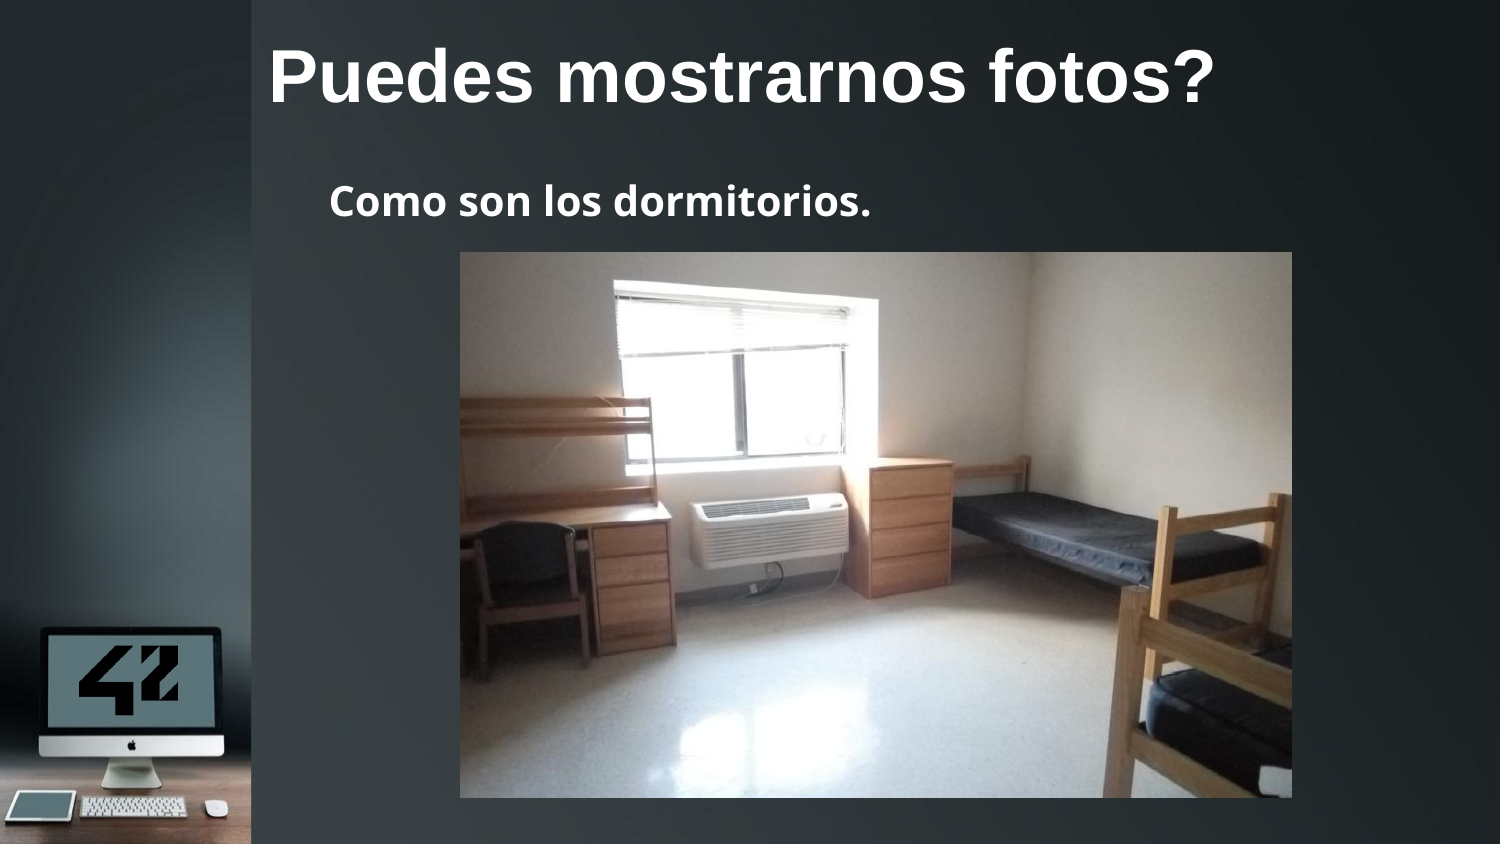

# Puedes mostrarnos fotos?
Como son los dormitorios.